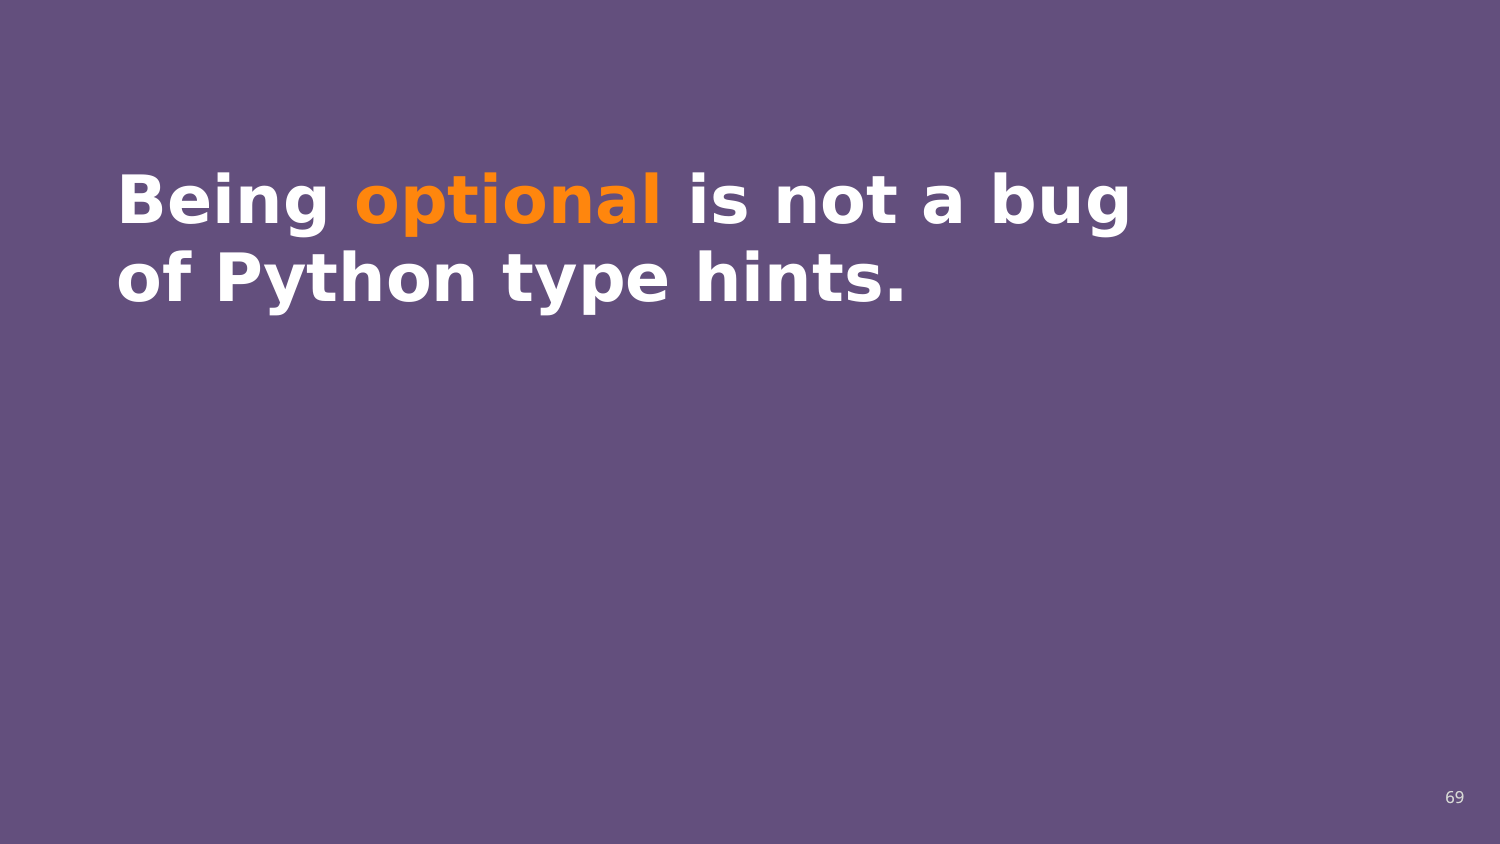

Being optional is not a bug
of Python type hints.
69
69